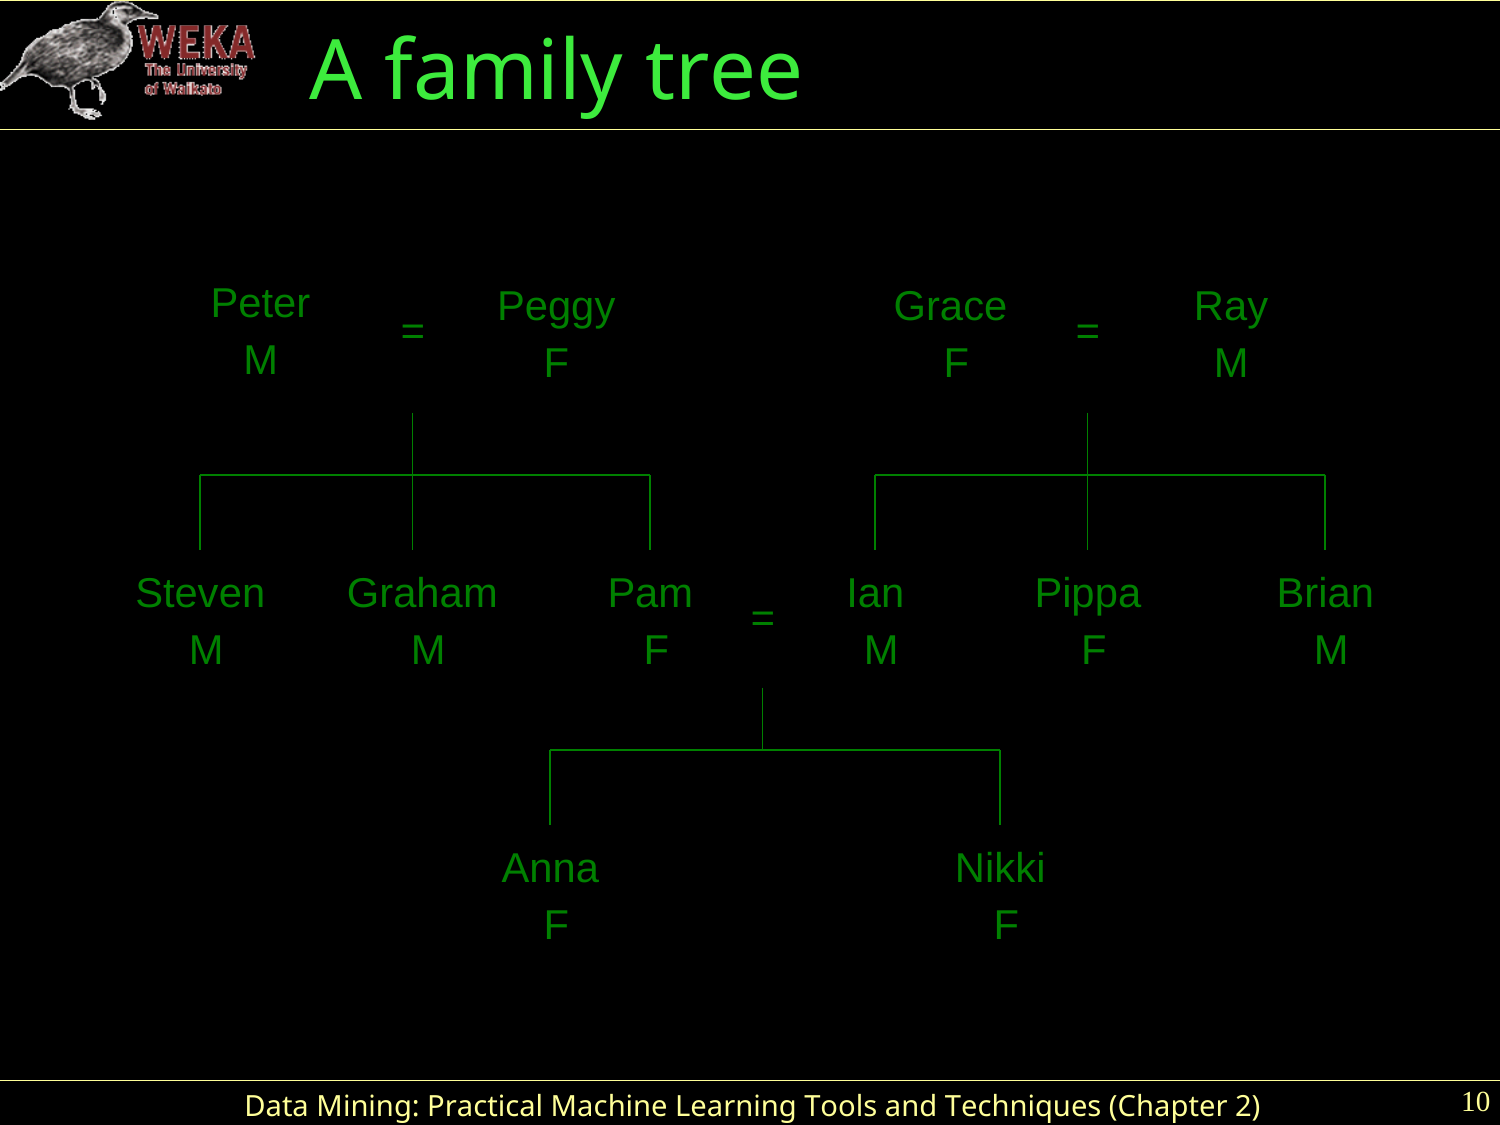

# A family tree
Peter
M
Peggy
F
Grace
F
Ray
M
=
=
Steven
M
Graham
M
Pam
F
Ian
M
Pippa
F
Brian
M
=
Anna
F
Nikki
F
Data Mining: Practical Machine Learning Tools and Techniques (Chapter 2)
10